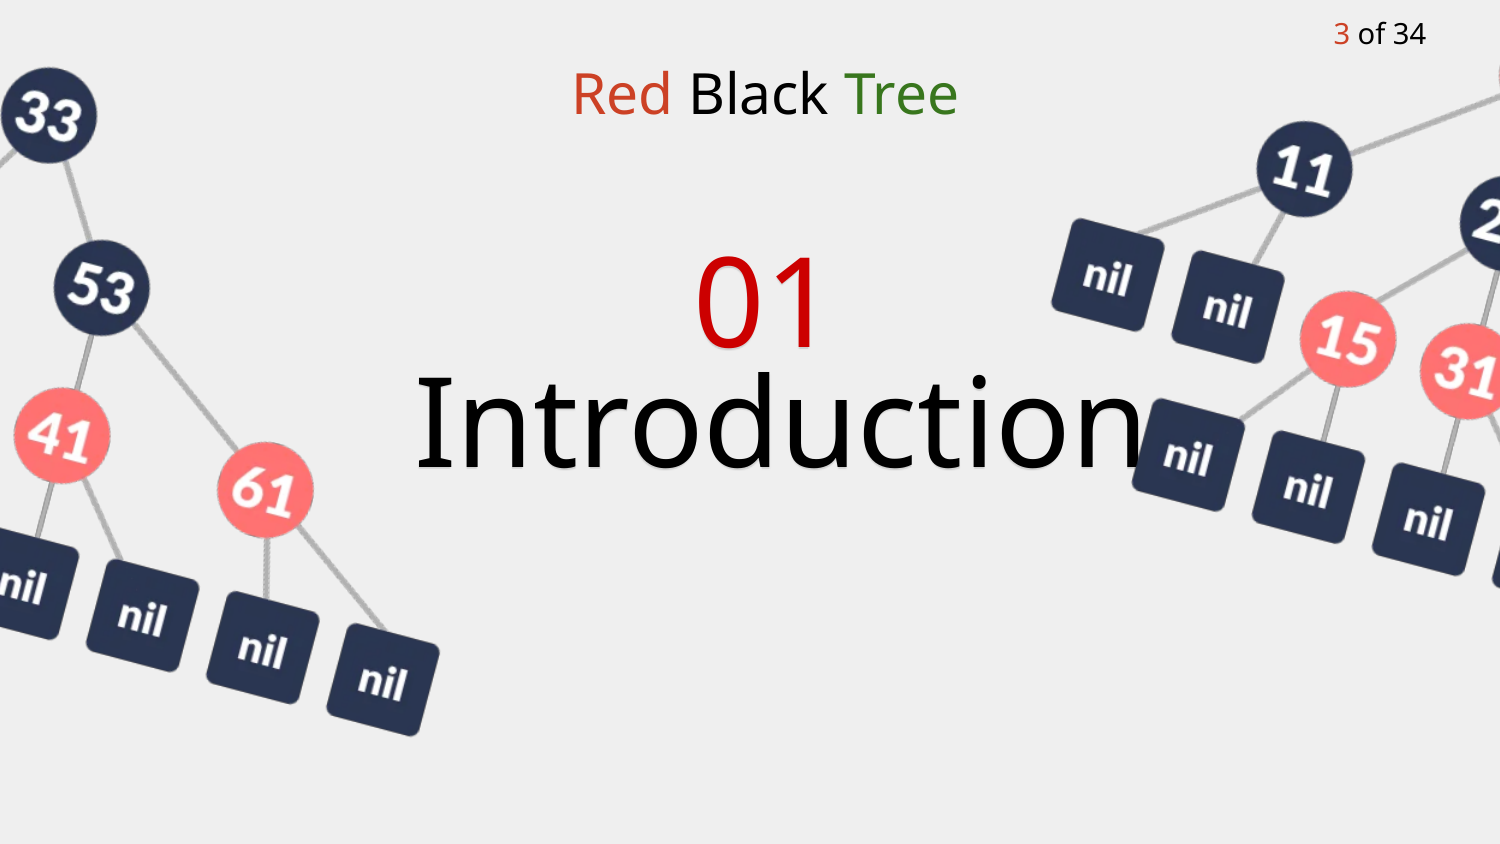

3 of 34
# Red Black Tree
01
 Introduction